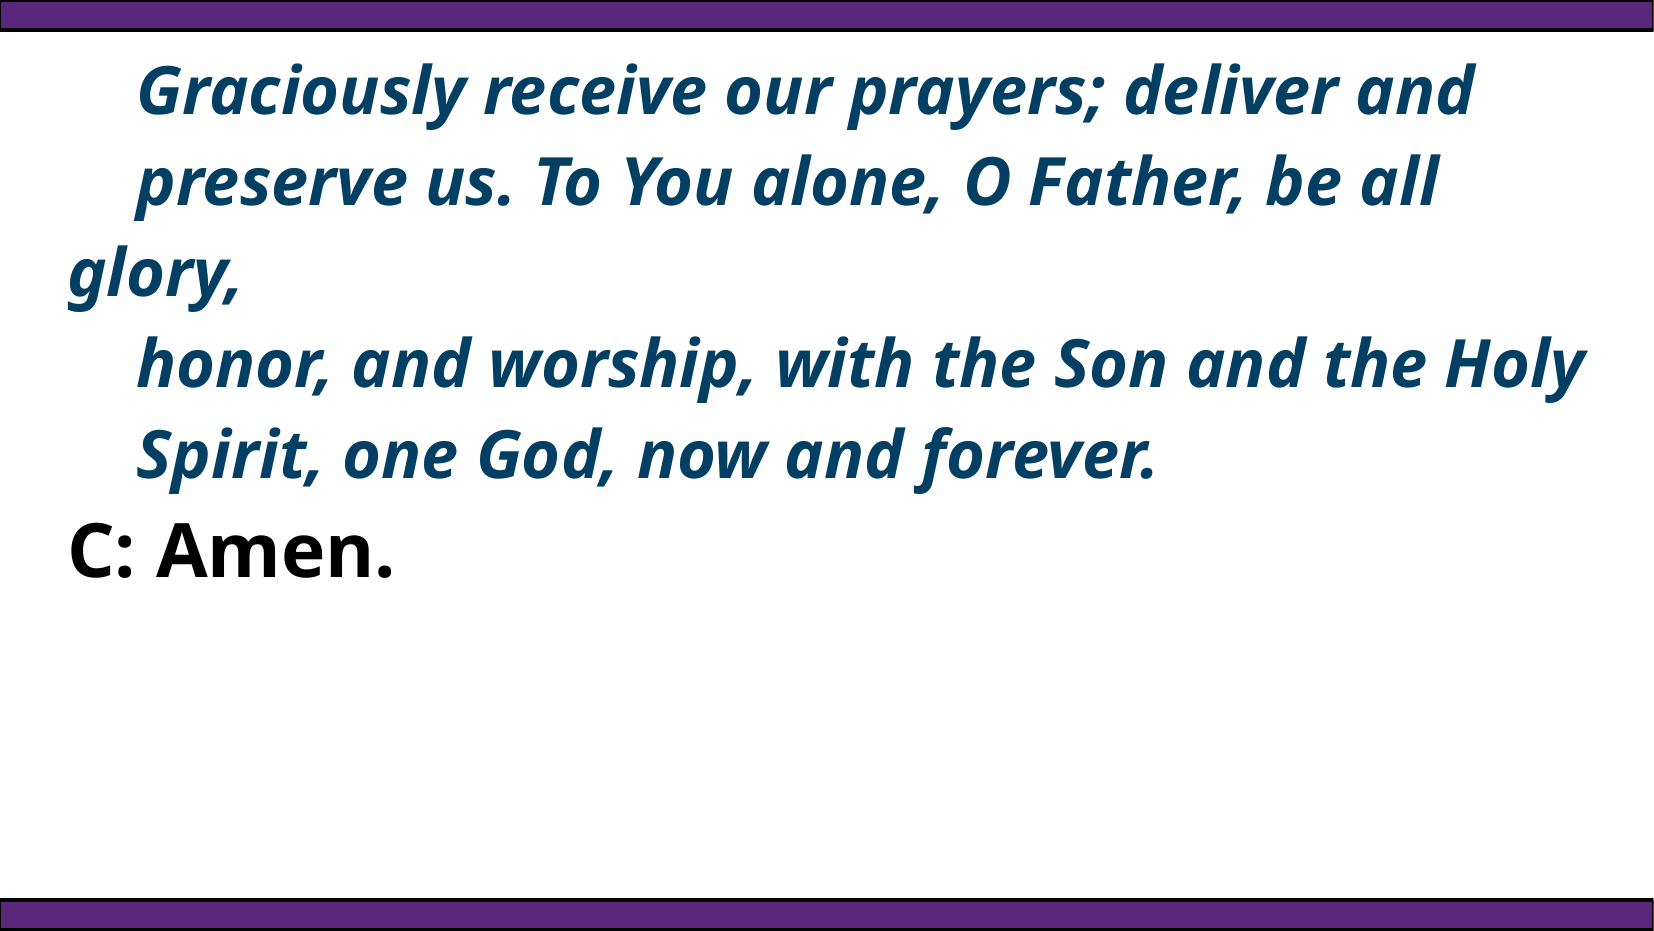

Graciously receive our prayers; deliver and
 preserve us. To You alone, O Father, be all glory,
 honor, and worship, with the Son and the Holy
 Spirit, one God, now and forever.
C: Amen.